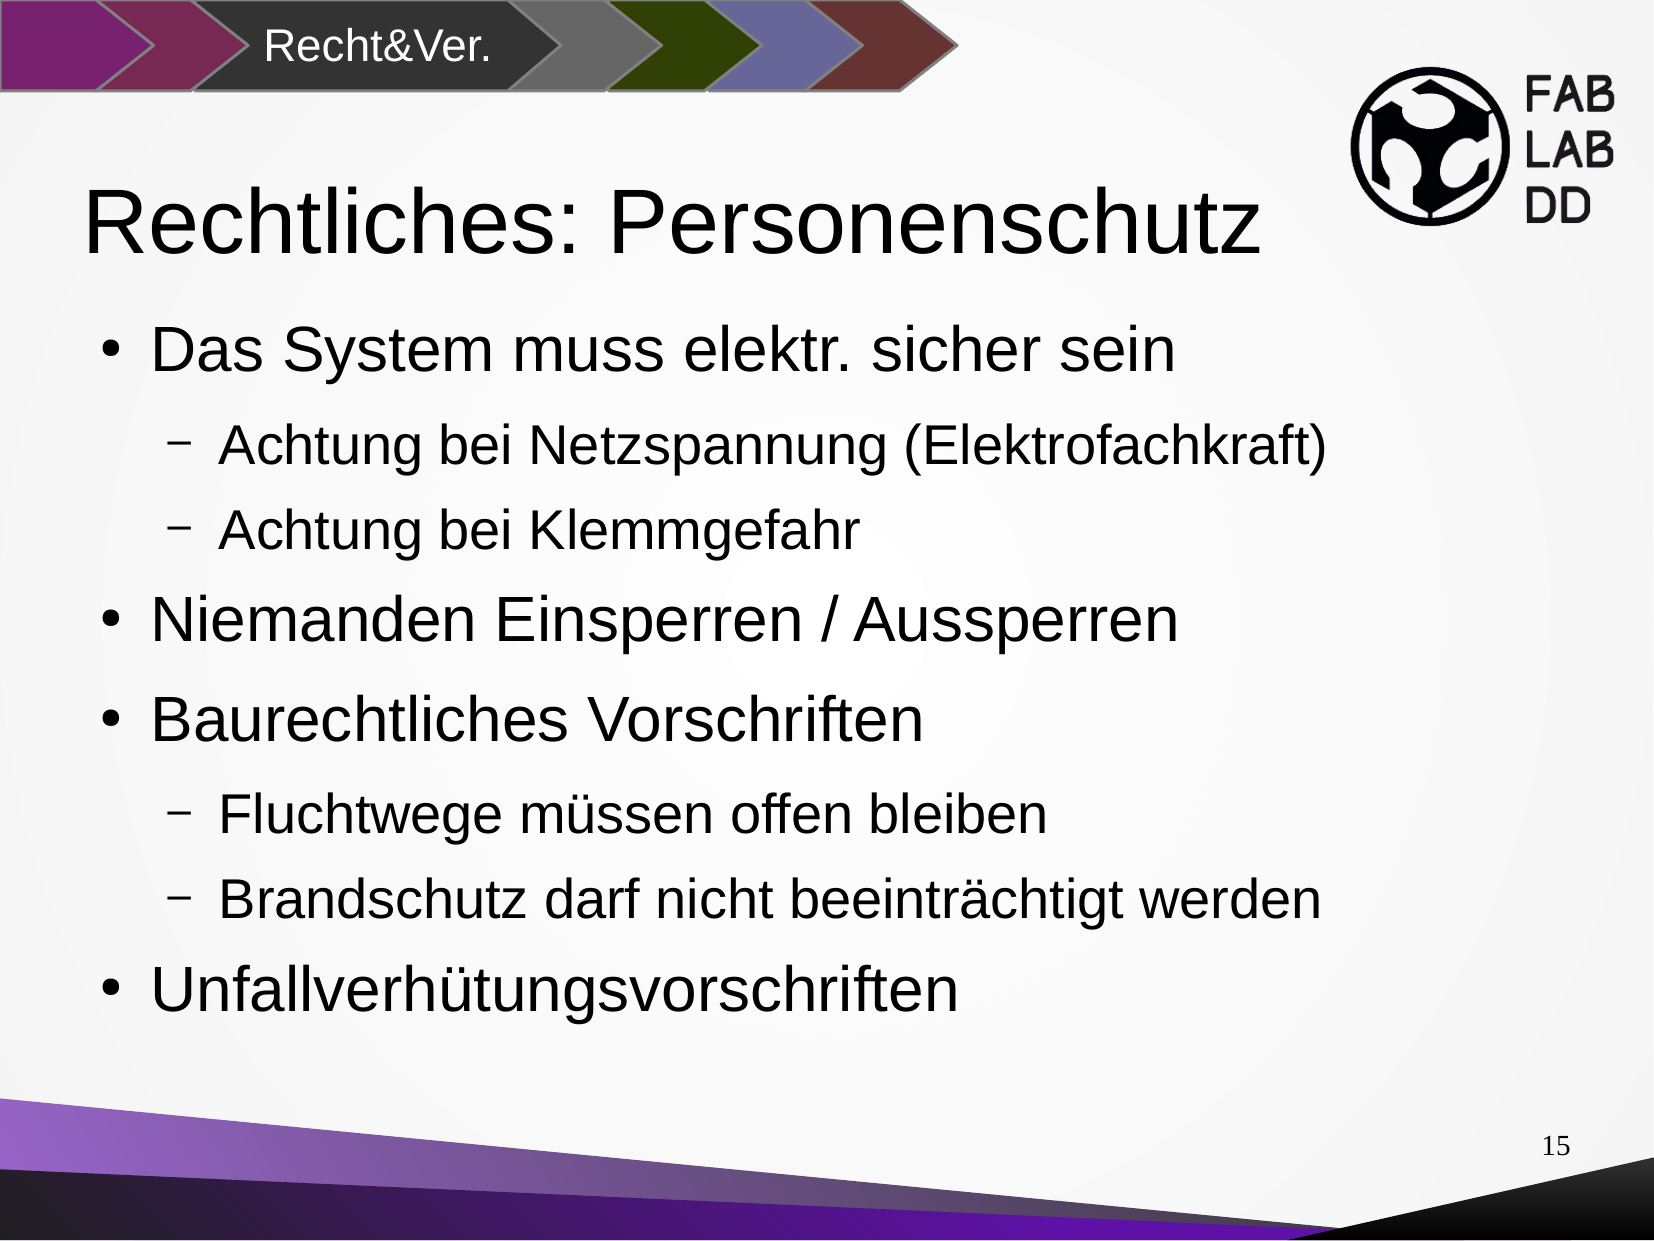

Recht&Ver.
# Rechtliches: Personenschutz
Das System muss elektr. sicher sein
Achtung bei Netzspannung (Elektrofachkraft)
Achtung bei Klemmgefahr
Niemanden Einsperren / Aussperren
Baurechtliches Vorschriften
Fluchtwege müssen offen bleiben
Brandschutz darf nicht beeinträchtigt werden
Unfallverhütungsvorschriften